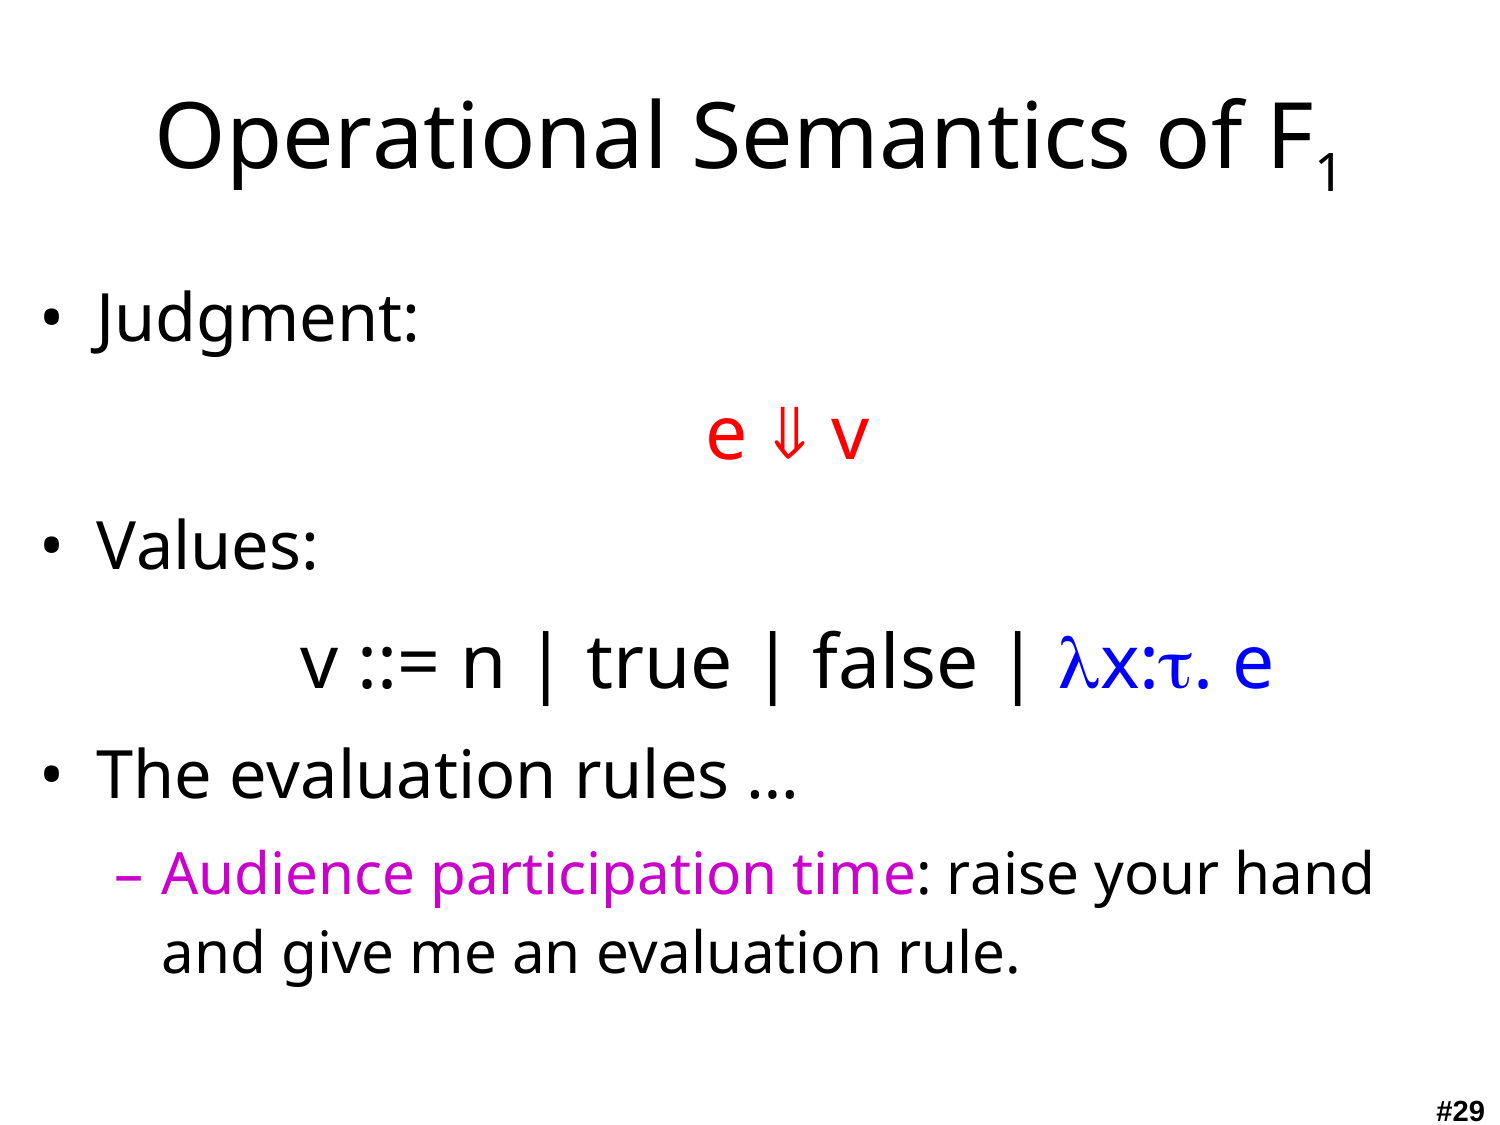

# Operational Semantics of F1
Judgment:
e  v
Values:
v ::= n | true | false | x:. e
The evaluation rules …
Audience participation time: raise your hand and give me an evaluation rule.
29